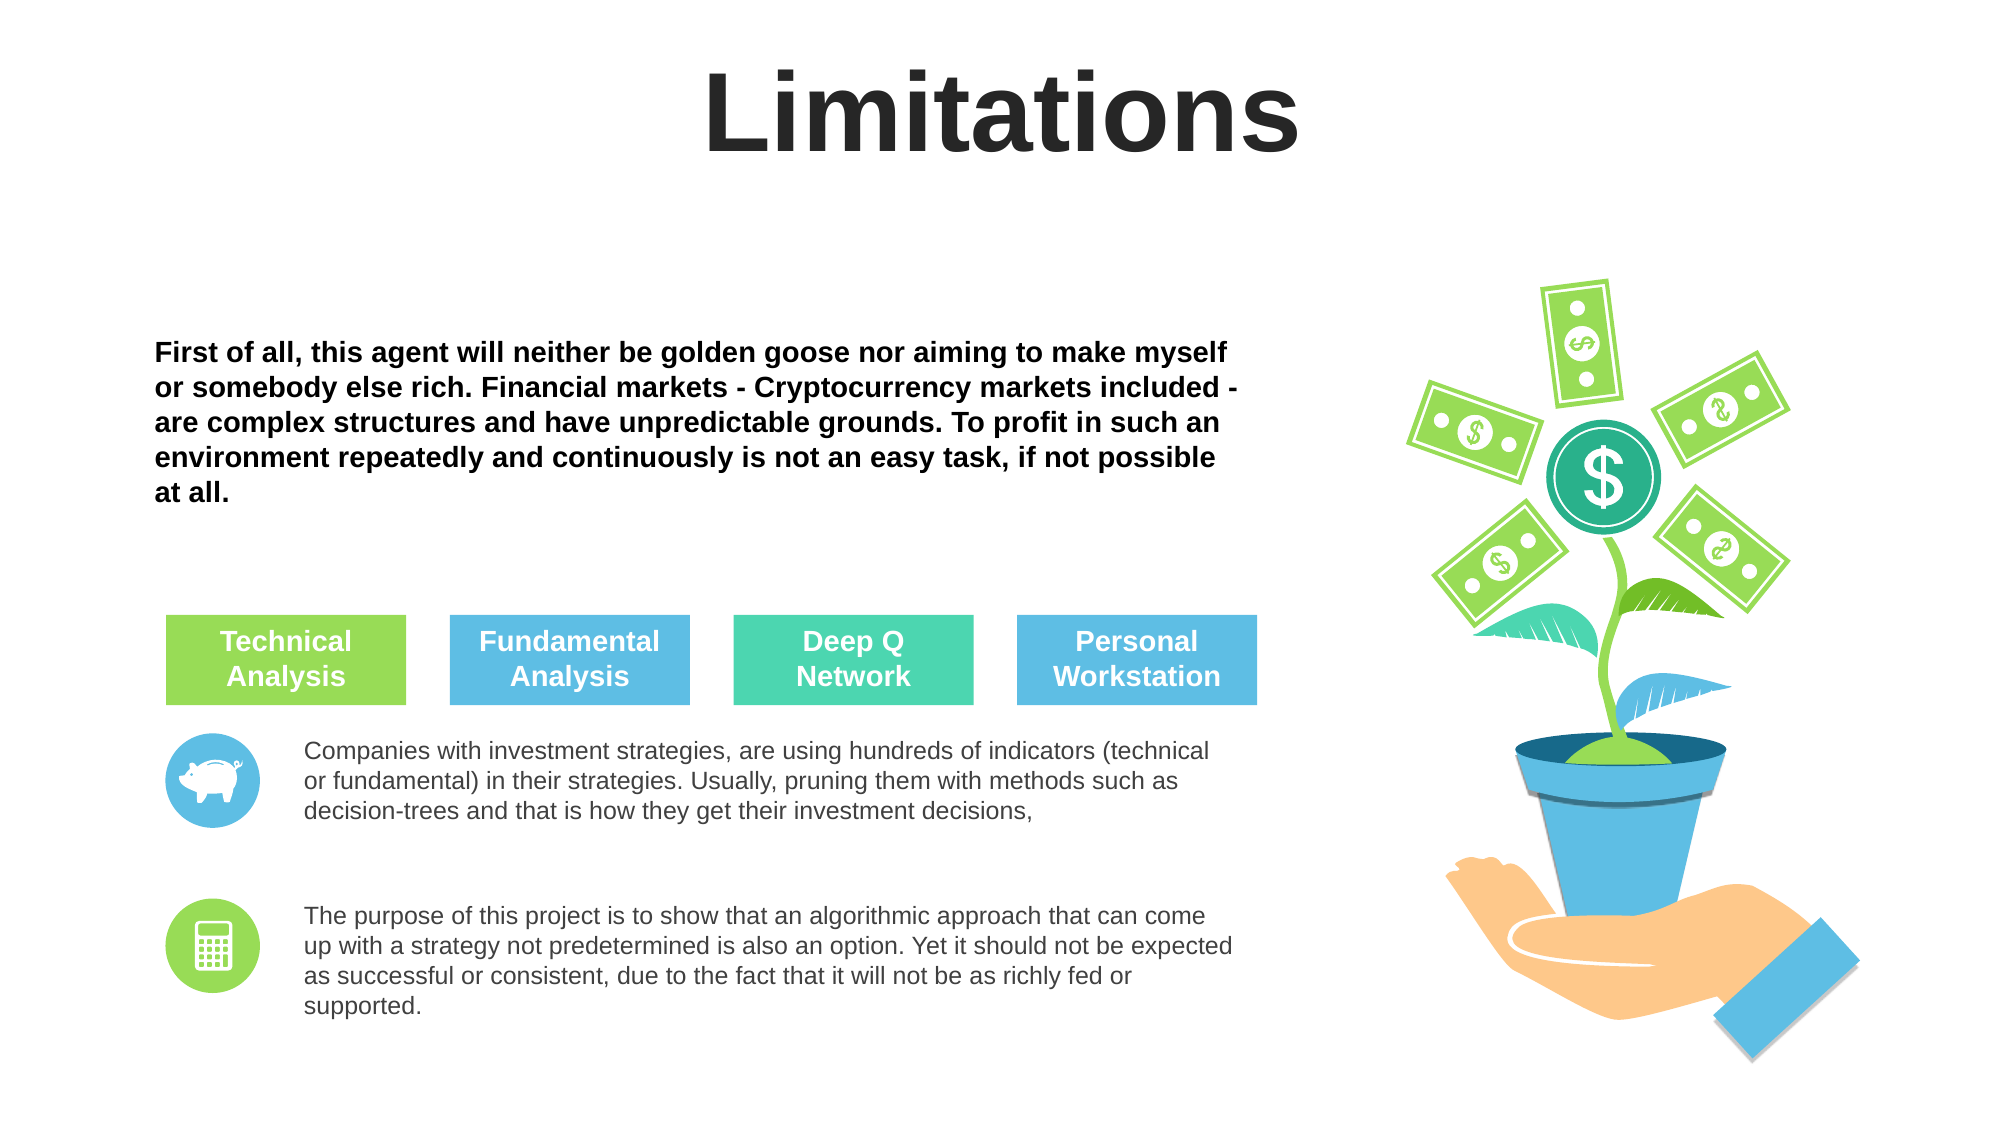

# Limitations
First of all, this agent will neither be golden goose nor aiming to make myself or somebody else rich. Financial markets - Cryptocurrency markets included - are complex structures and have unpredictable grounds. To profit in such an environment repeatedly and continuously is not an easy task, if not possible at all.
Technical Analysis
Fundamental Analysis
Deep Q Network
Personal Workstation
Companies with investment strategies, are using hundreds of indicators (technical or fundamental) in their strategies. Usually, pruning them with methods such as decision-trees and that is how they get their investment decisions,
The purpose of this project is to show that an algorithmic approach that can come up with a strategy not predetermined is also an option. Yet it should not be expected as successful or consistent, due to the fact that it will not be as richly fed or supported.